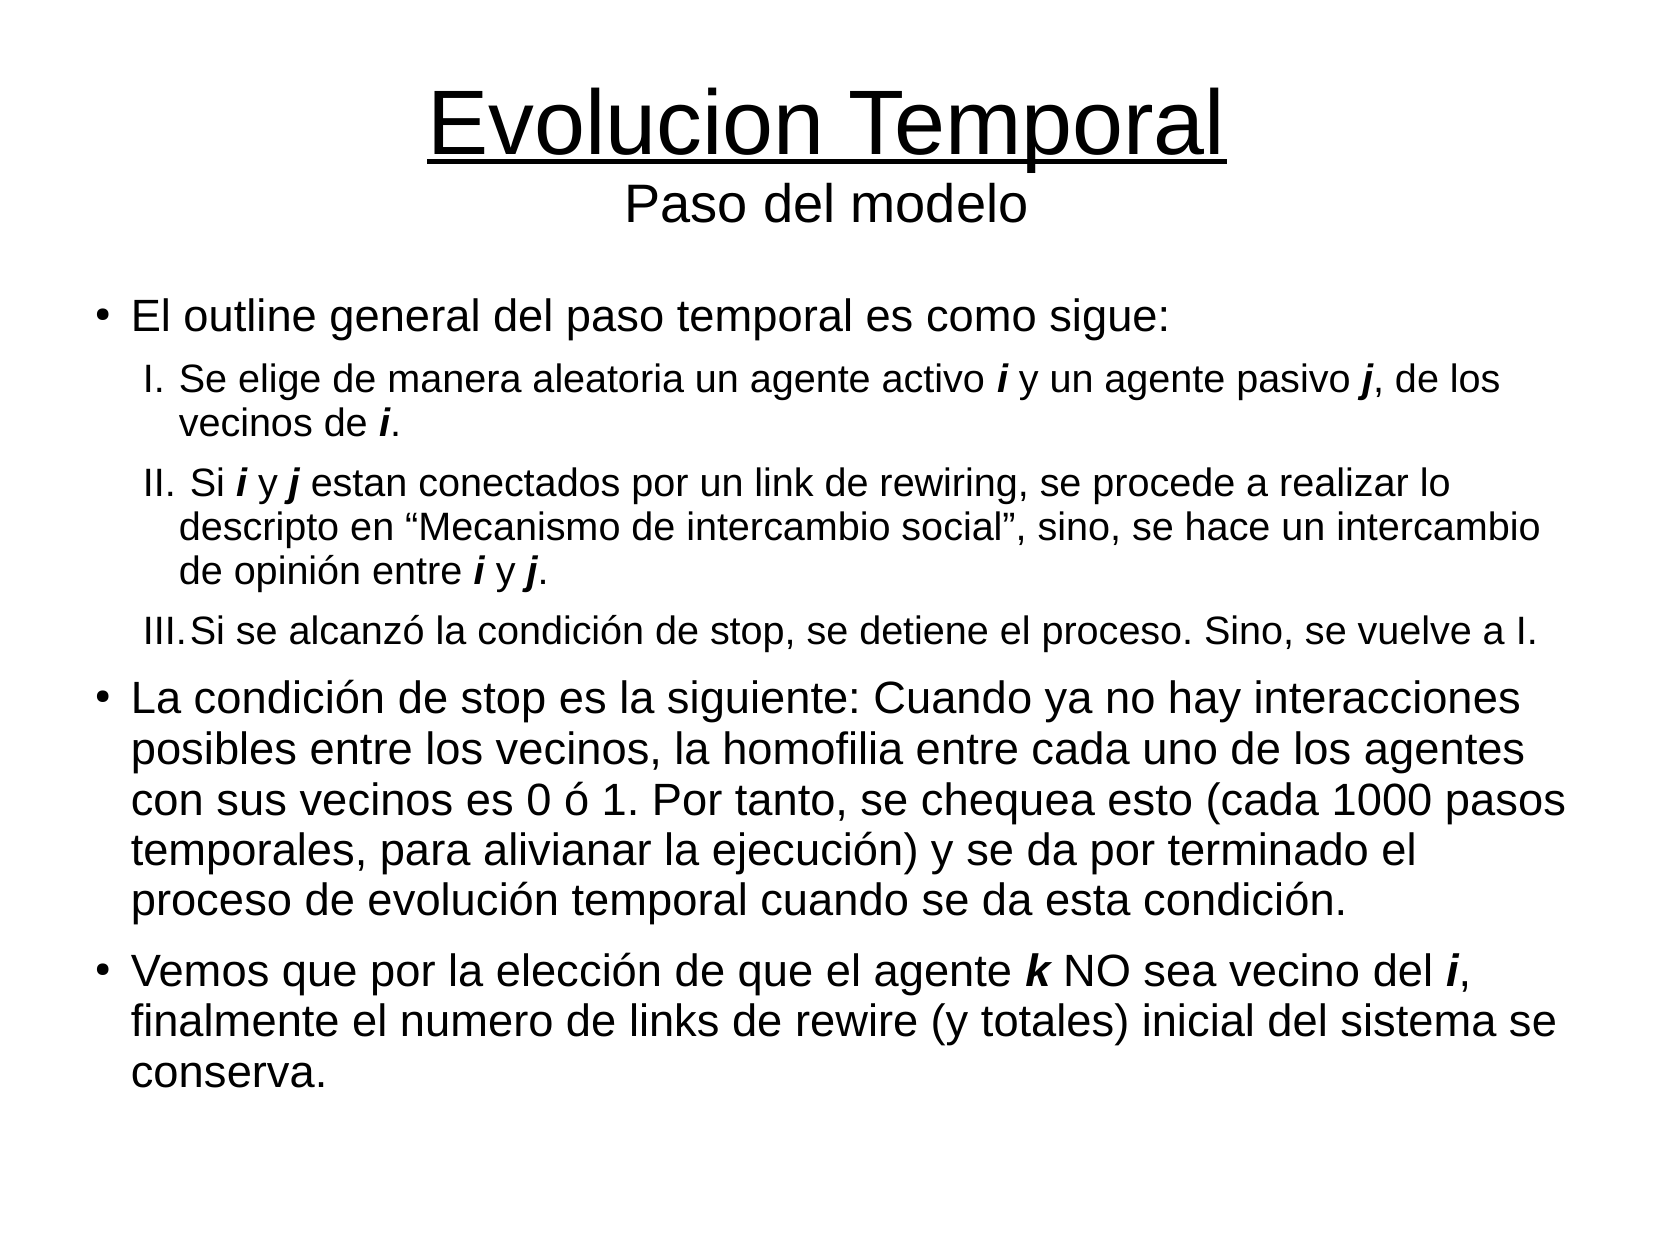

# Evolucion Temporal Paso del modelo
El outline general del paso temporal es como sigue:
Se elige de manera aleatoria un agente activo i y un agente pasivo j, de los vecinos de i.
 Si i y j estan conectados por un link de rewiring, se procede a realizar lo descripto en “Mecanismo de intercambio social”, sino, se hace un intercambio de opinión entre i y j.
 Si se alcanzó la condición de stop, se detiene el proceso. Sino, se vuelve a I.
La condición de stop es la siguiente: Cuando ya no hay interacciones posibles entre los vecinos, la homofilia entre cada uno de los agentes con sus vecinos es 0 ó 1. Por tanto, se chequea esto (cada 1000 pasos temporales, para alivianar la ejecución) y se da por terminado el proceso de evolución temporal cuando se da esta condición.
Vemos que por la elección de que el agente k NO sea vecino del i, finalmente el numero de links de rewire (y totales) inicial del sistema se conserva.